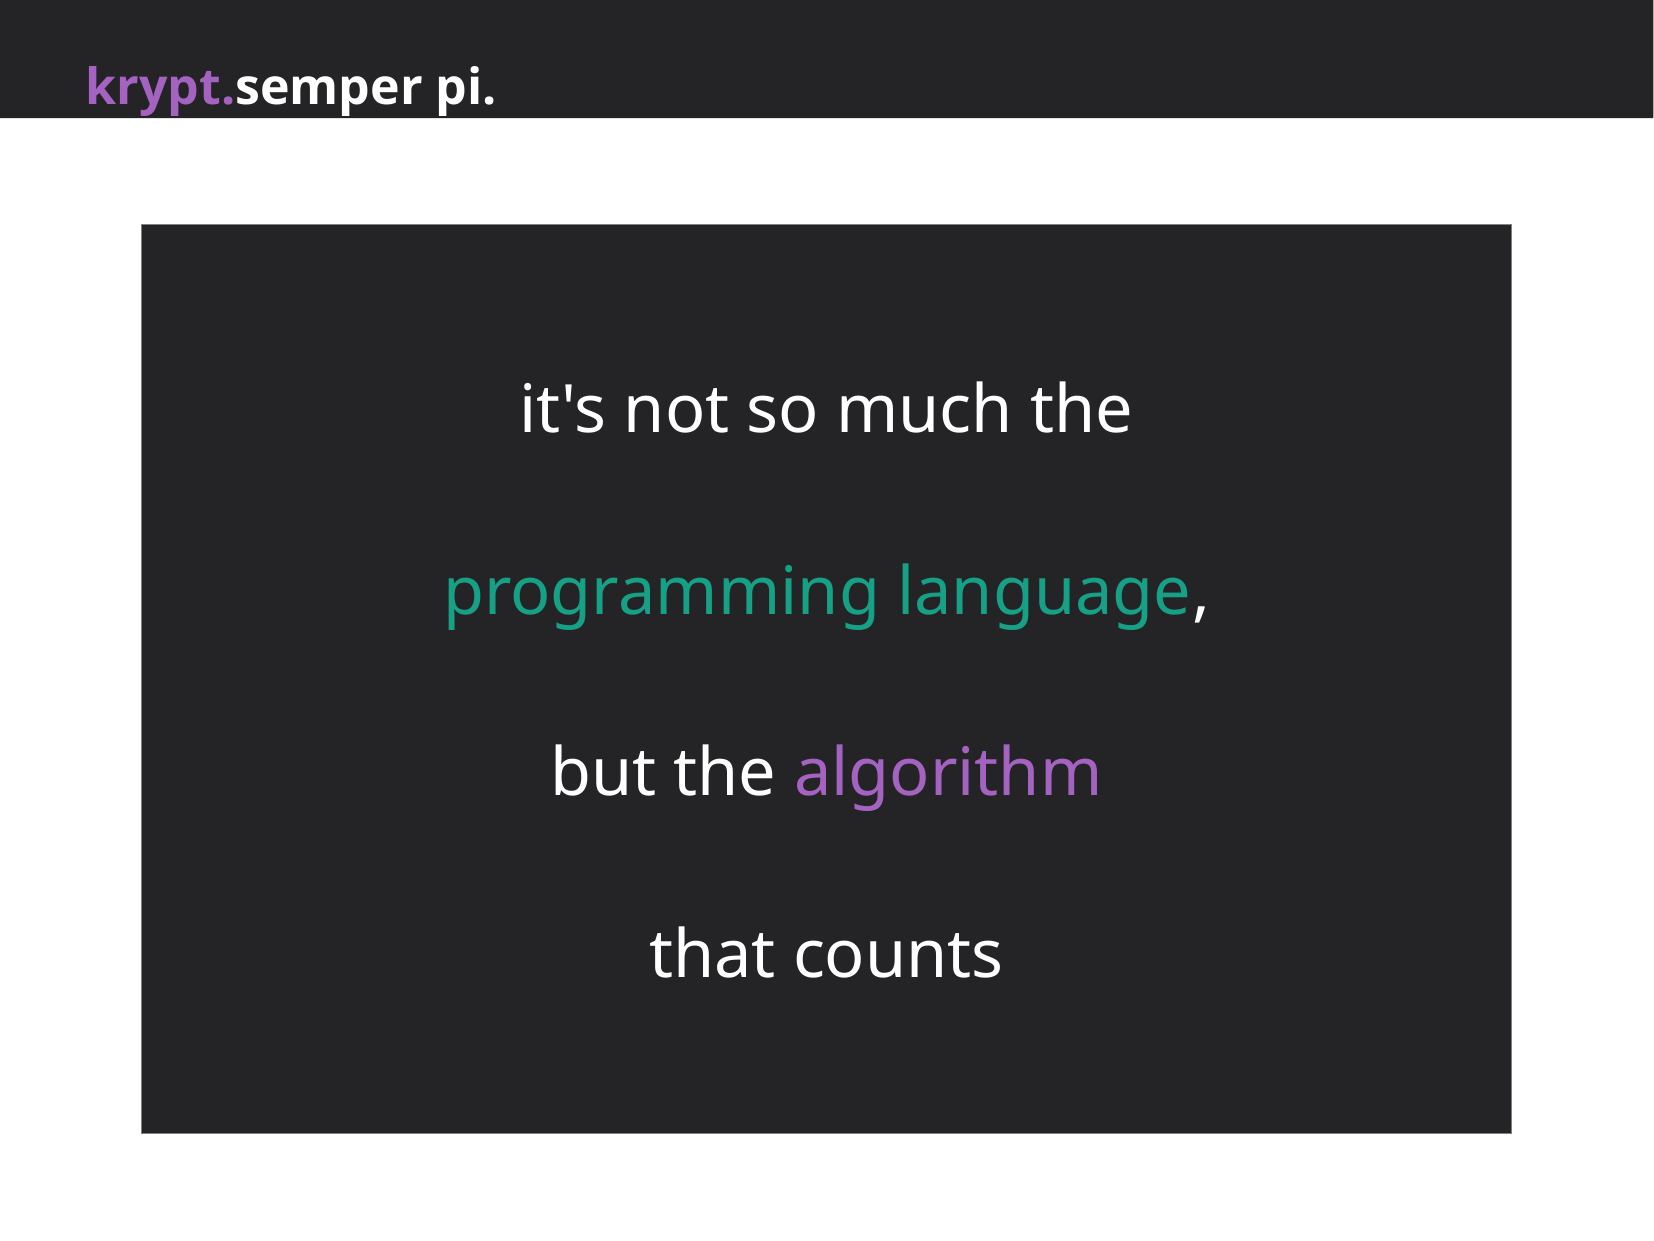

krypt.semper pi.
it's not so much the
programming language,
but the algorithm
that counts
krypt first of all is a framework